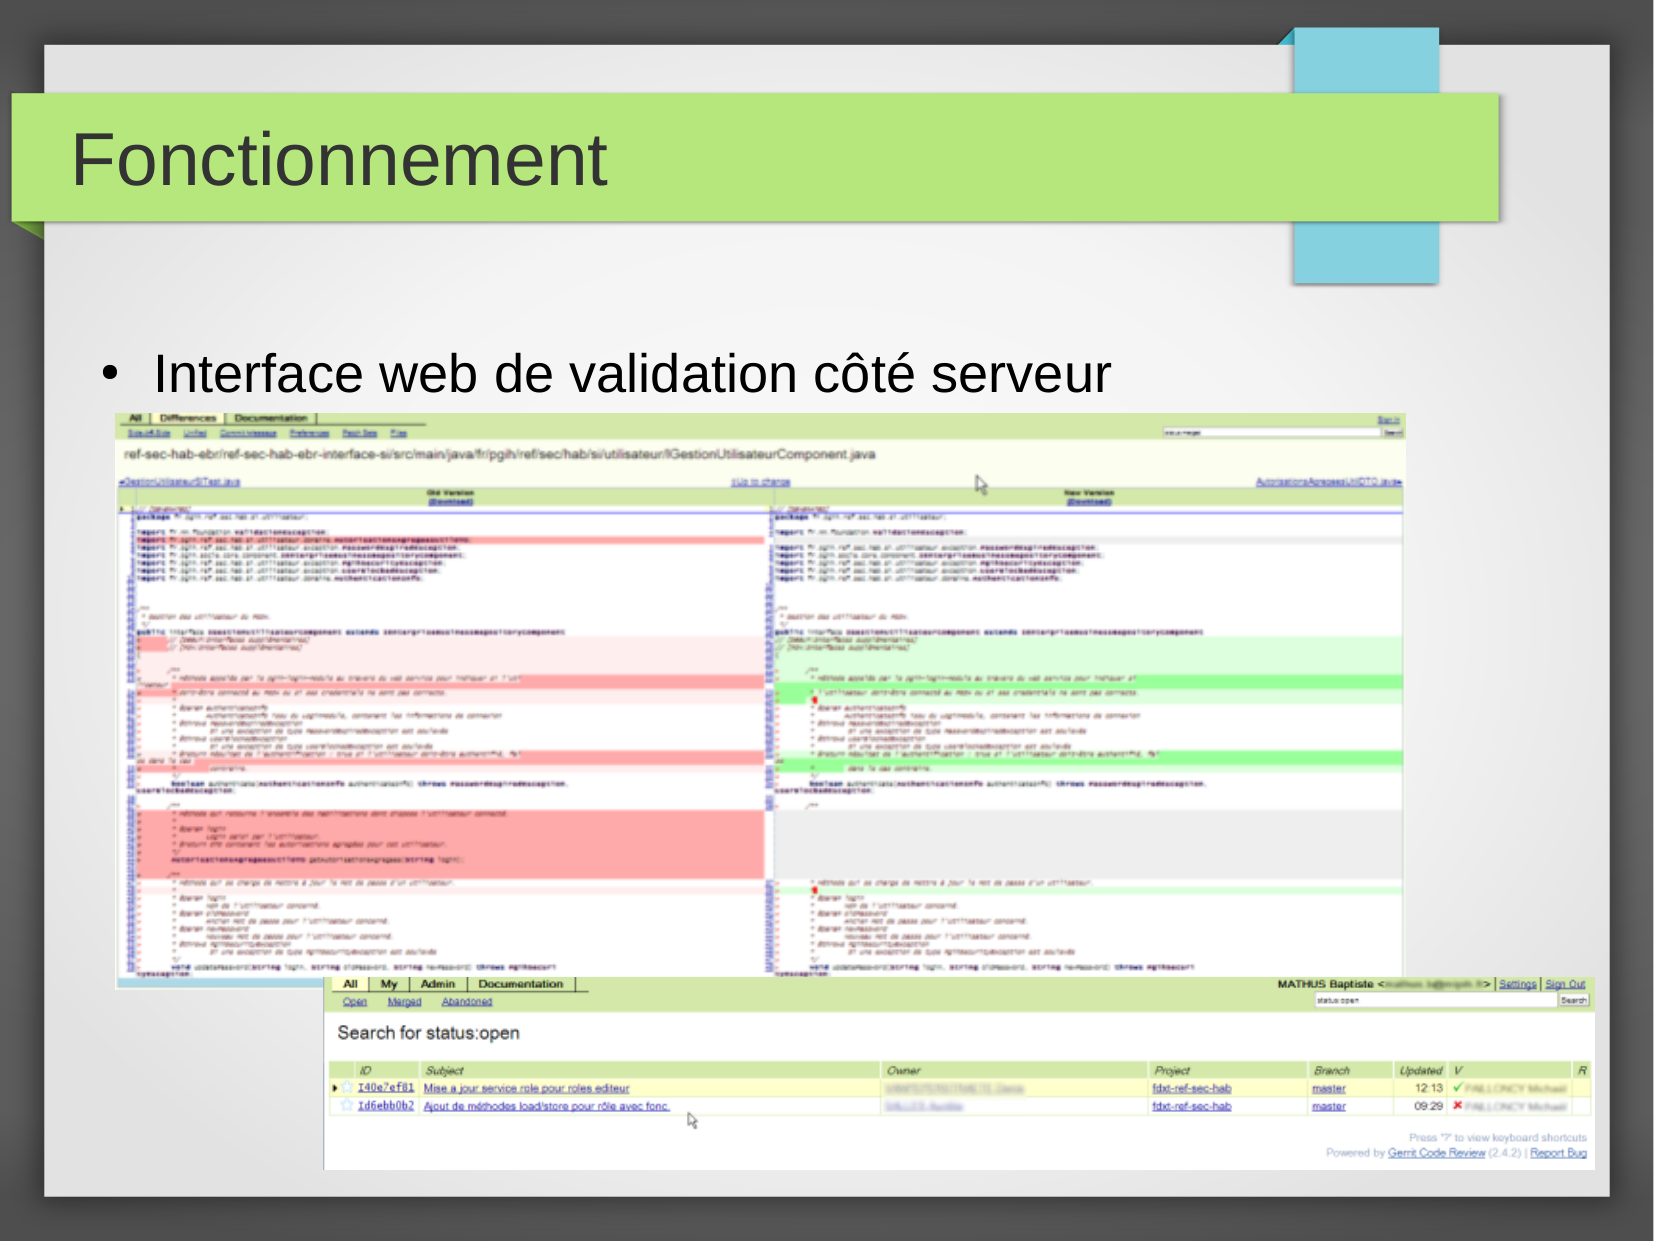

# Fonctionnement
Interface web de validation côté serveur